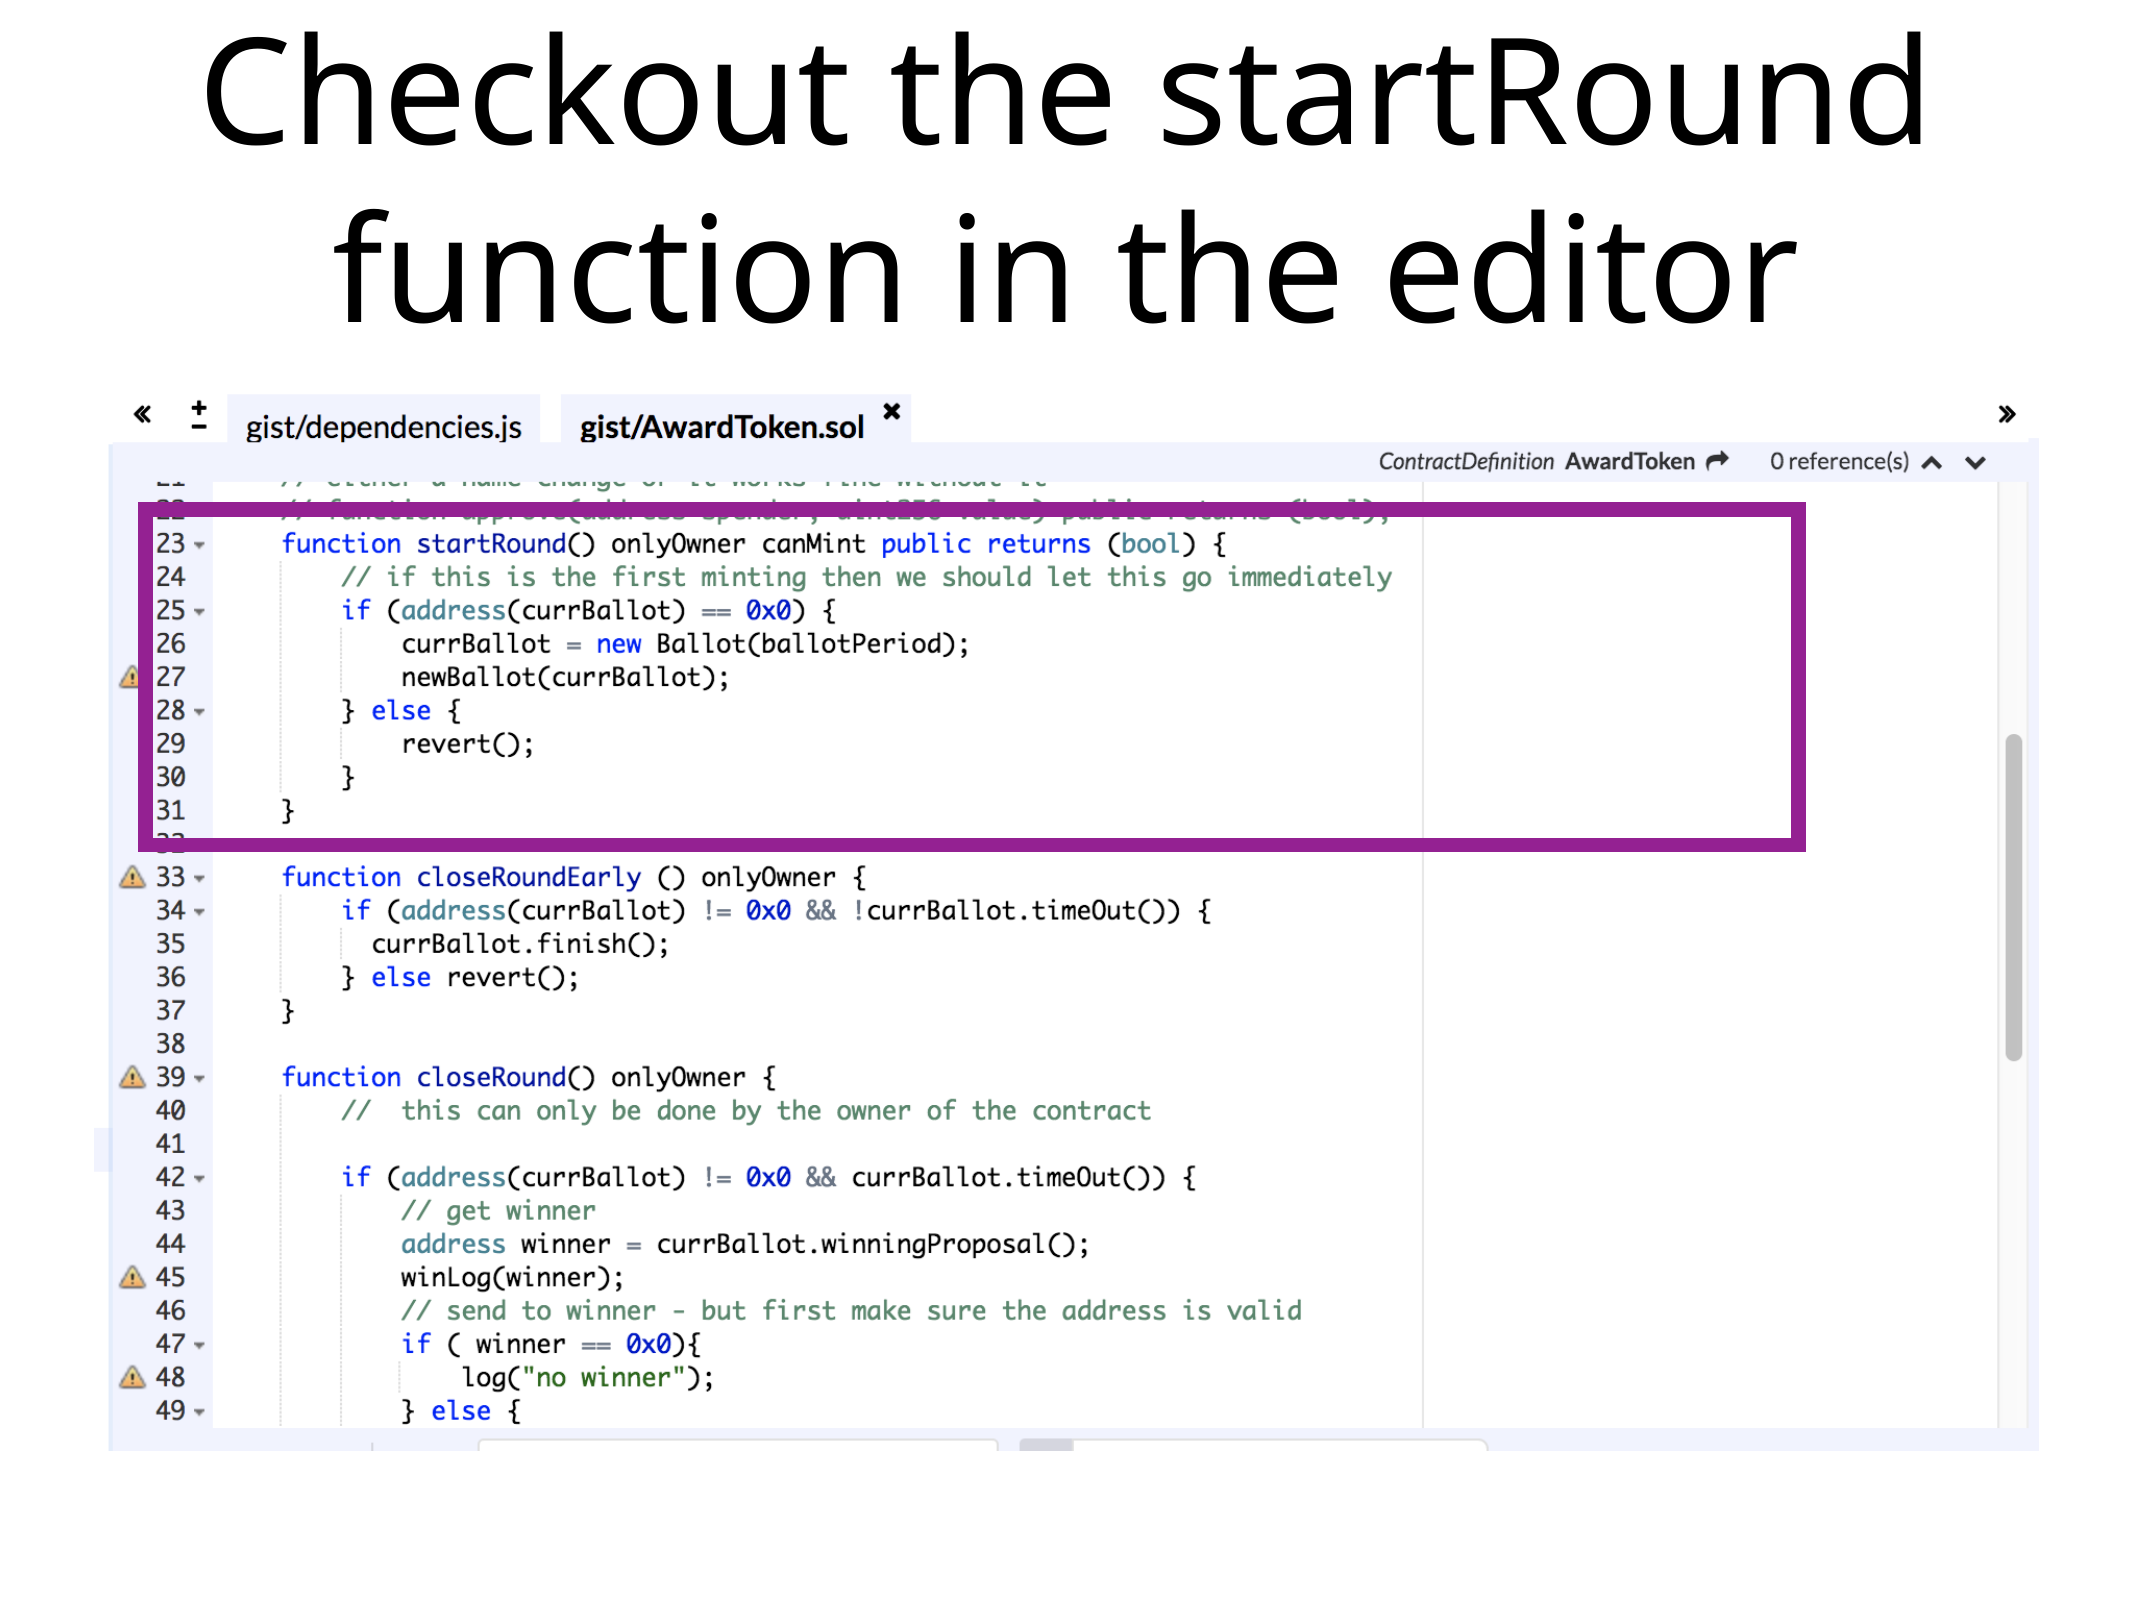

# Checkout the startRound function in the editor